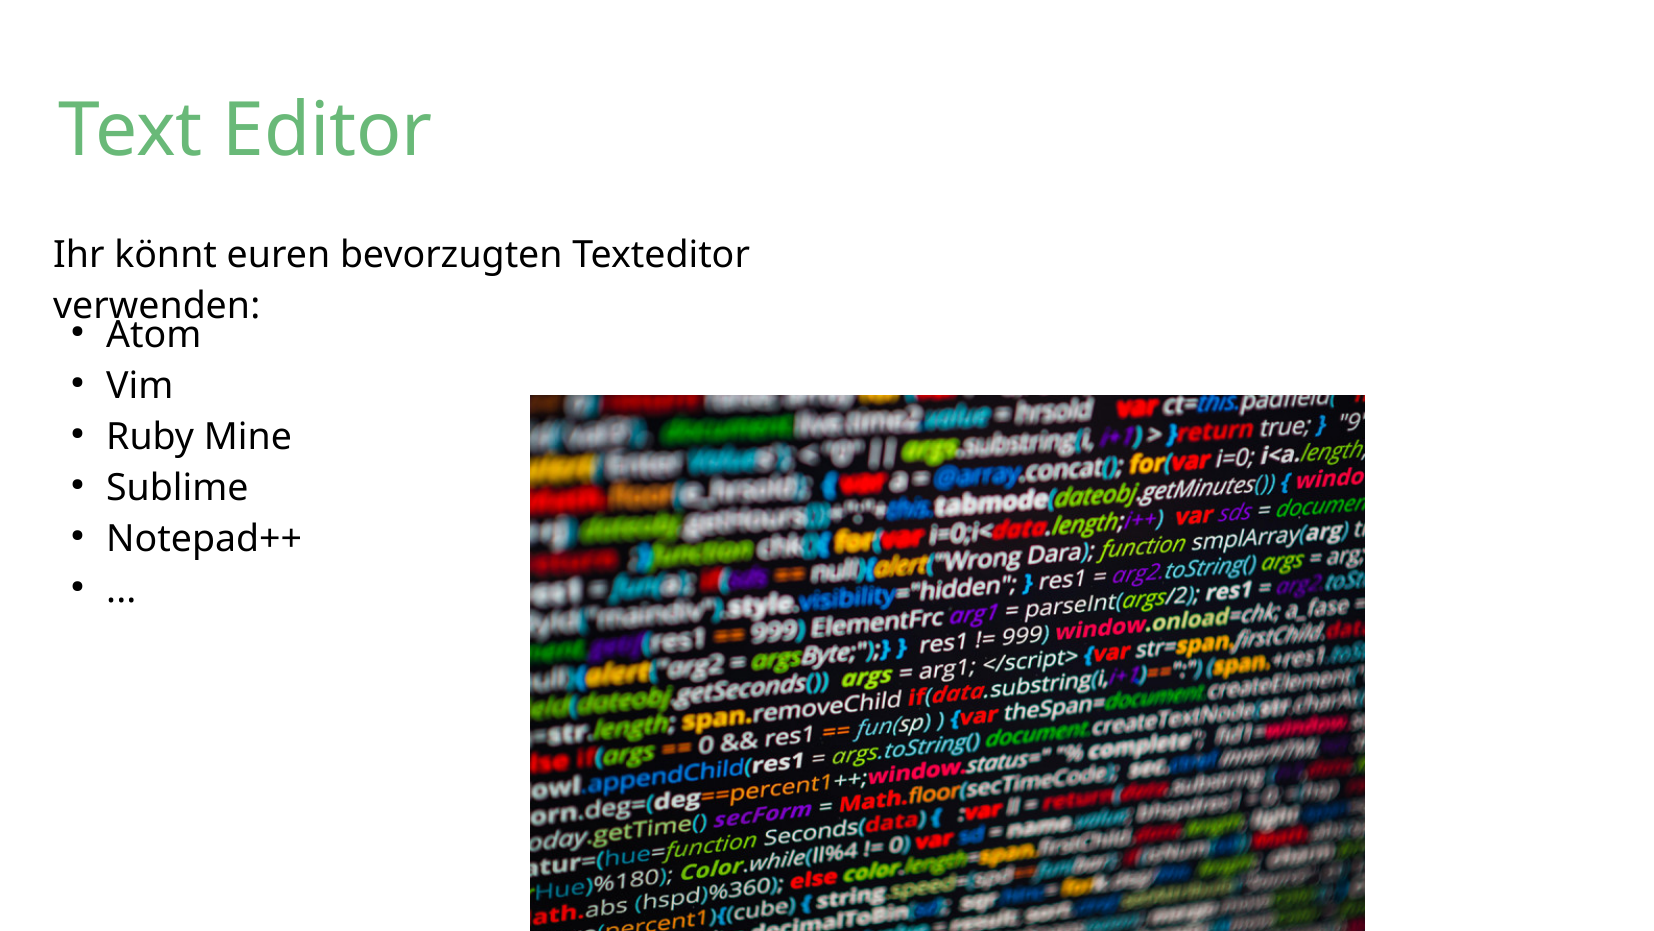

# Text Editor
Ihr könnt euren bevorzugten Texteditor verwenden:
Atom
Vim
Ruby Mine
Sublime
Notepad++
...